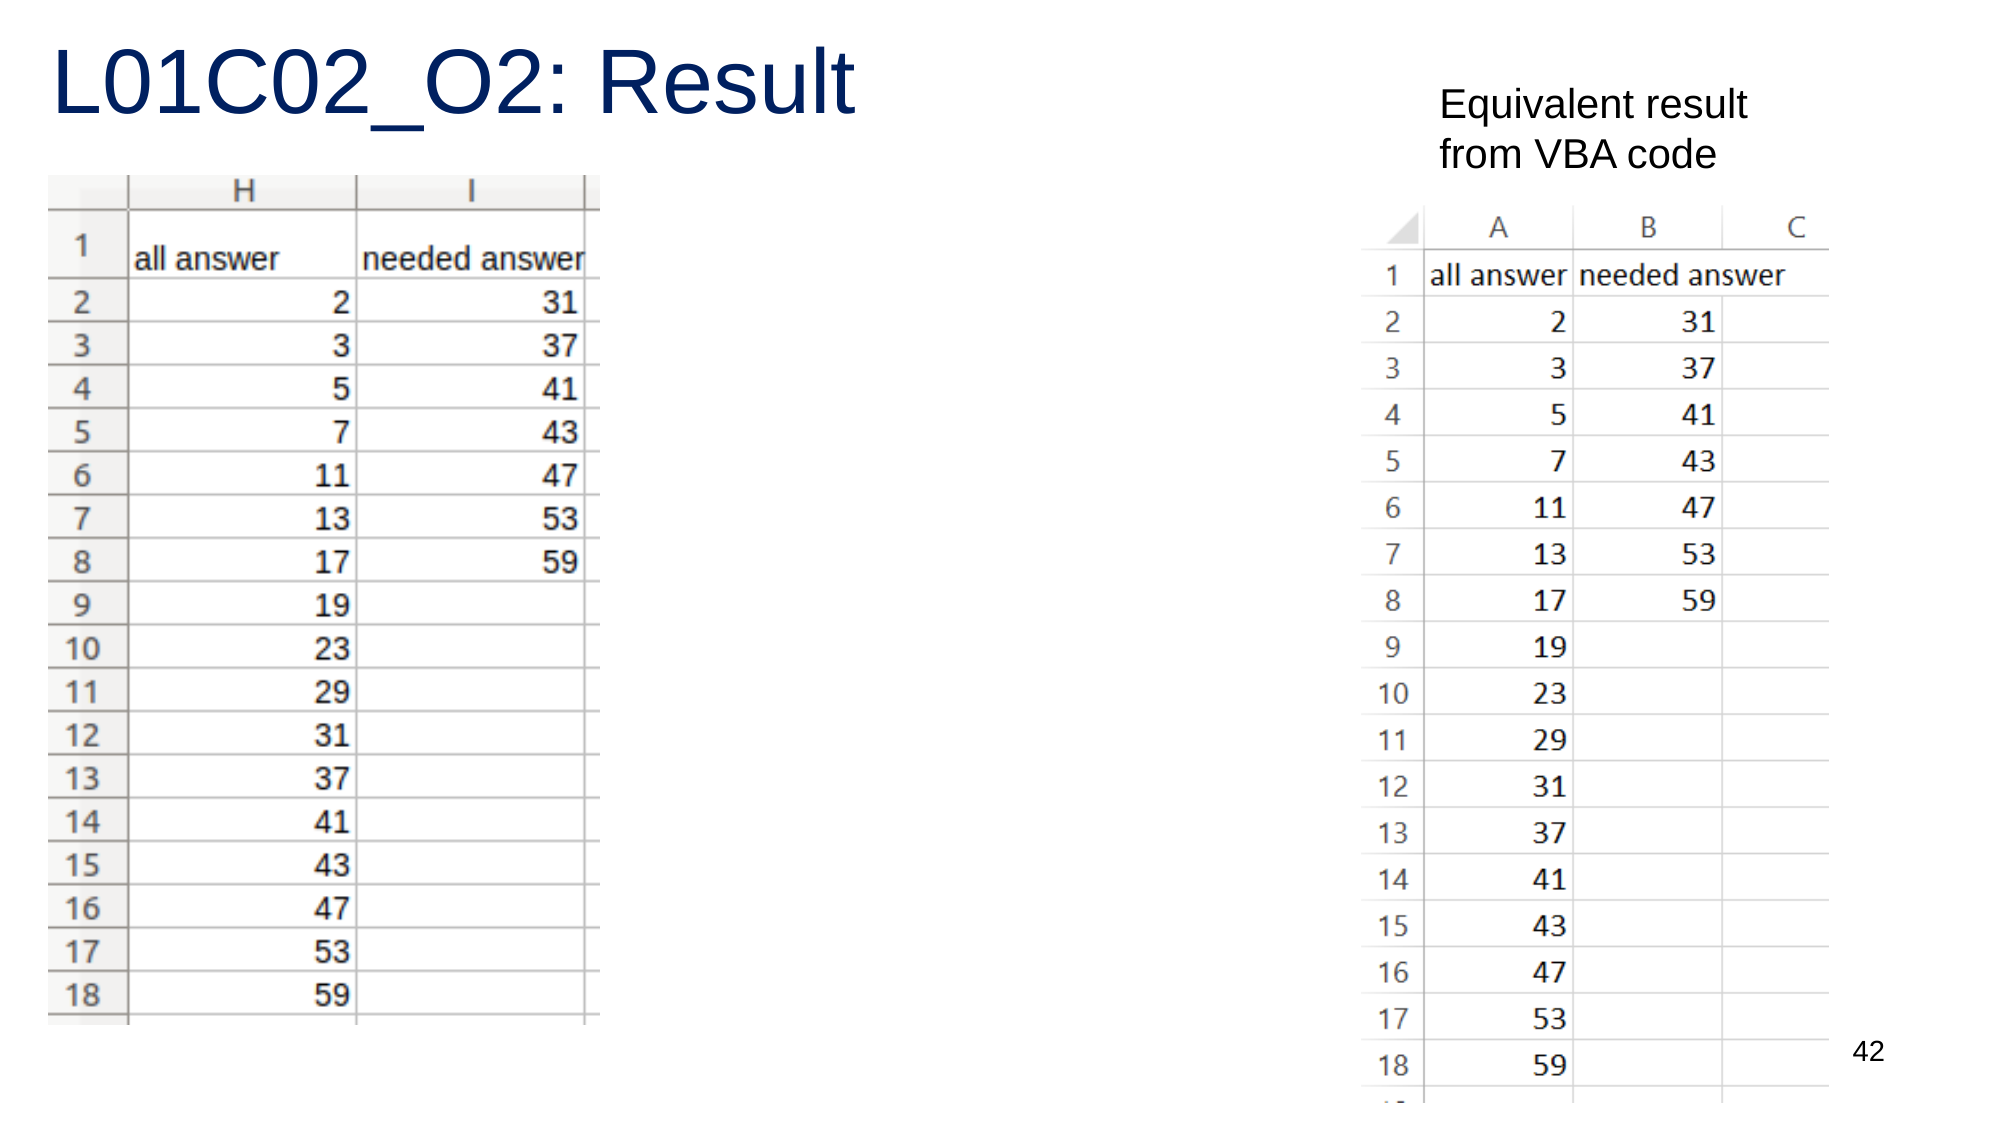

# L01C02_O2: Result
Equivalent result from VBA code